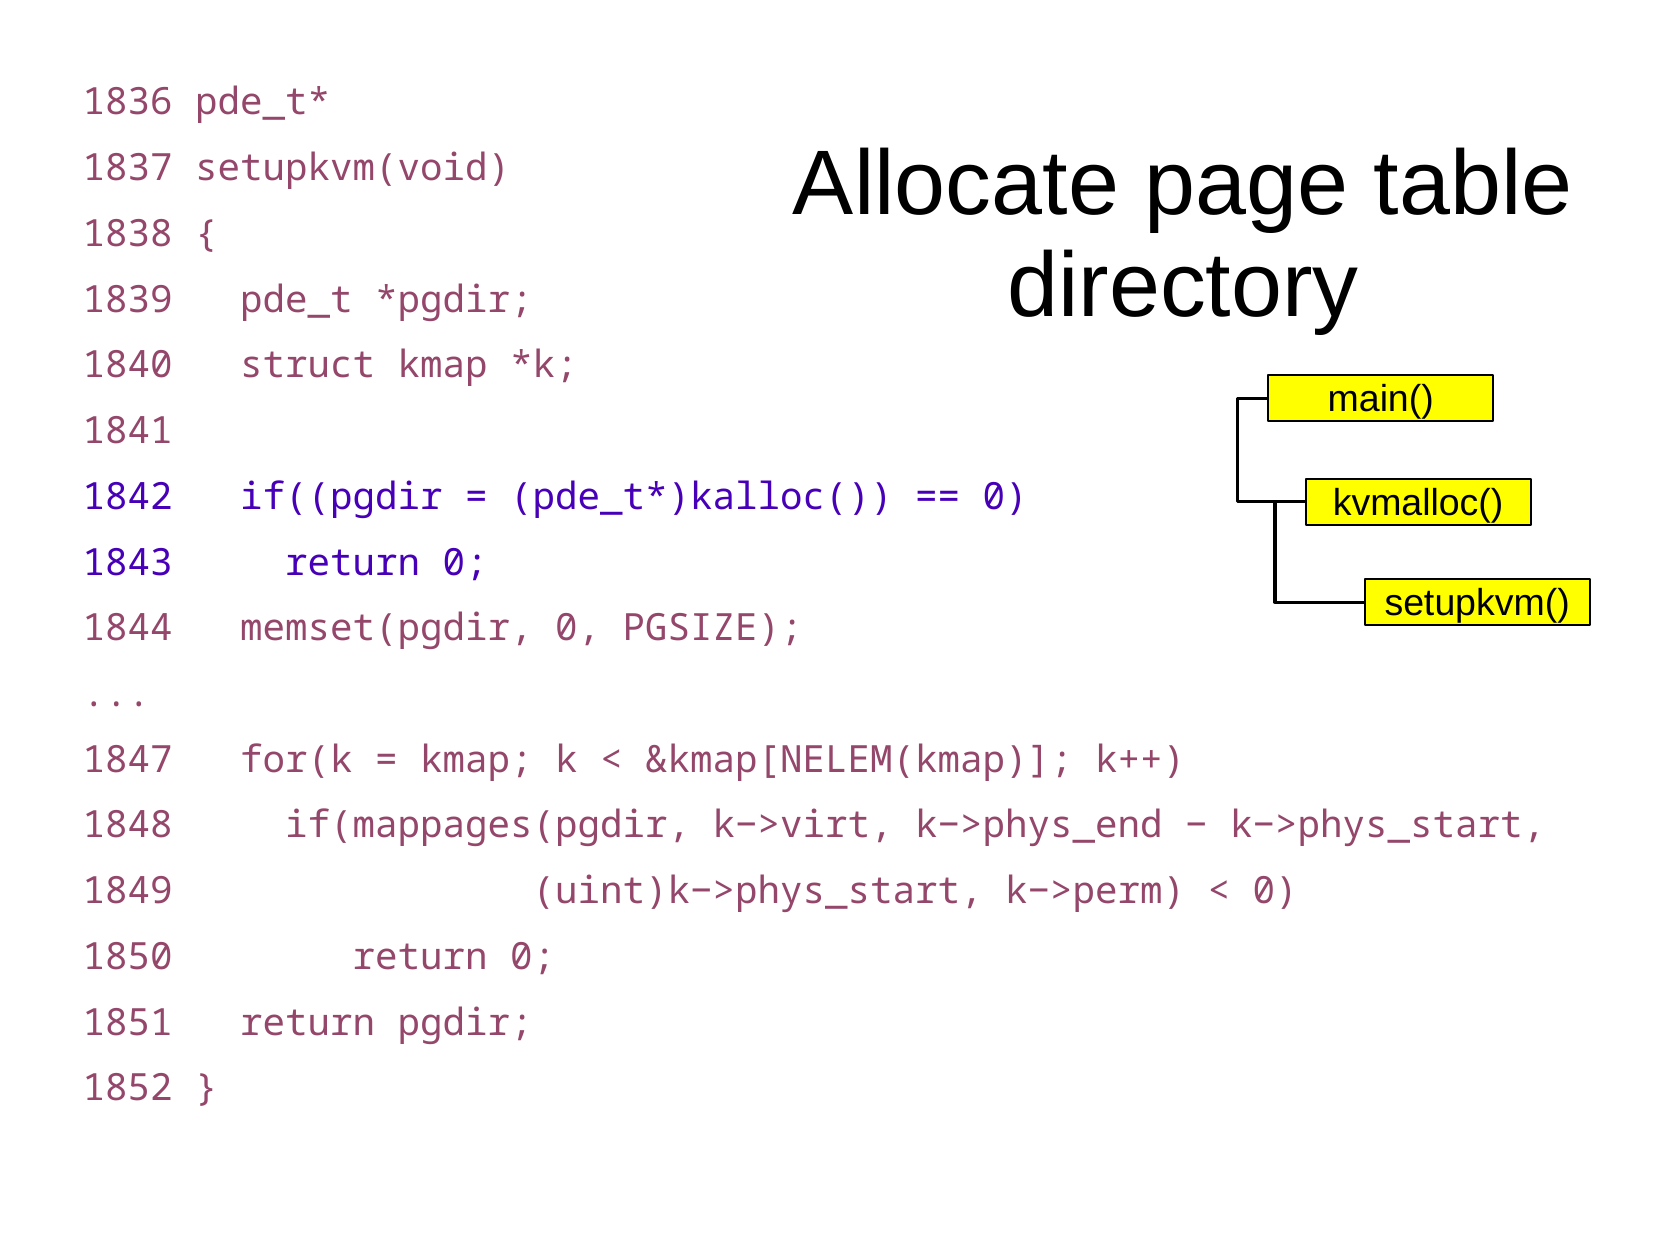

# 1836 pde_t*
1837 setupkvm(void)
1838 {
1839 pde_t *pgdir;
1840 struct kmap *k;
1841
1842 if((pgdir = (pde_t*)kalloc()) == 0)
1843 return 0;
1844 memset(pgdir, 0, PGSIZE);
...
1847 for(k = kmap; k < &kmap[NELEM(kmap)]; k++)
1848 if(mappages(pgdir, k−>virt, k−>phys_end − k−>phys_start,
1849 (uint)k−>phys_start, k−>perm) < 0)
1850 return 0;
1851 return pgdir;
1852 }
Allocate page table directory
main()
kvmalloc()
setupkvm()